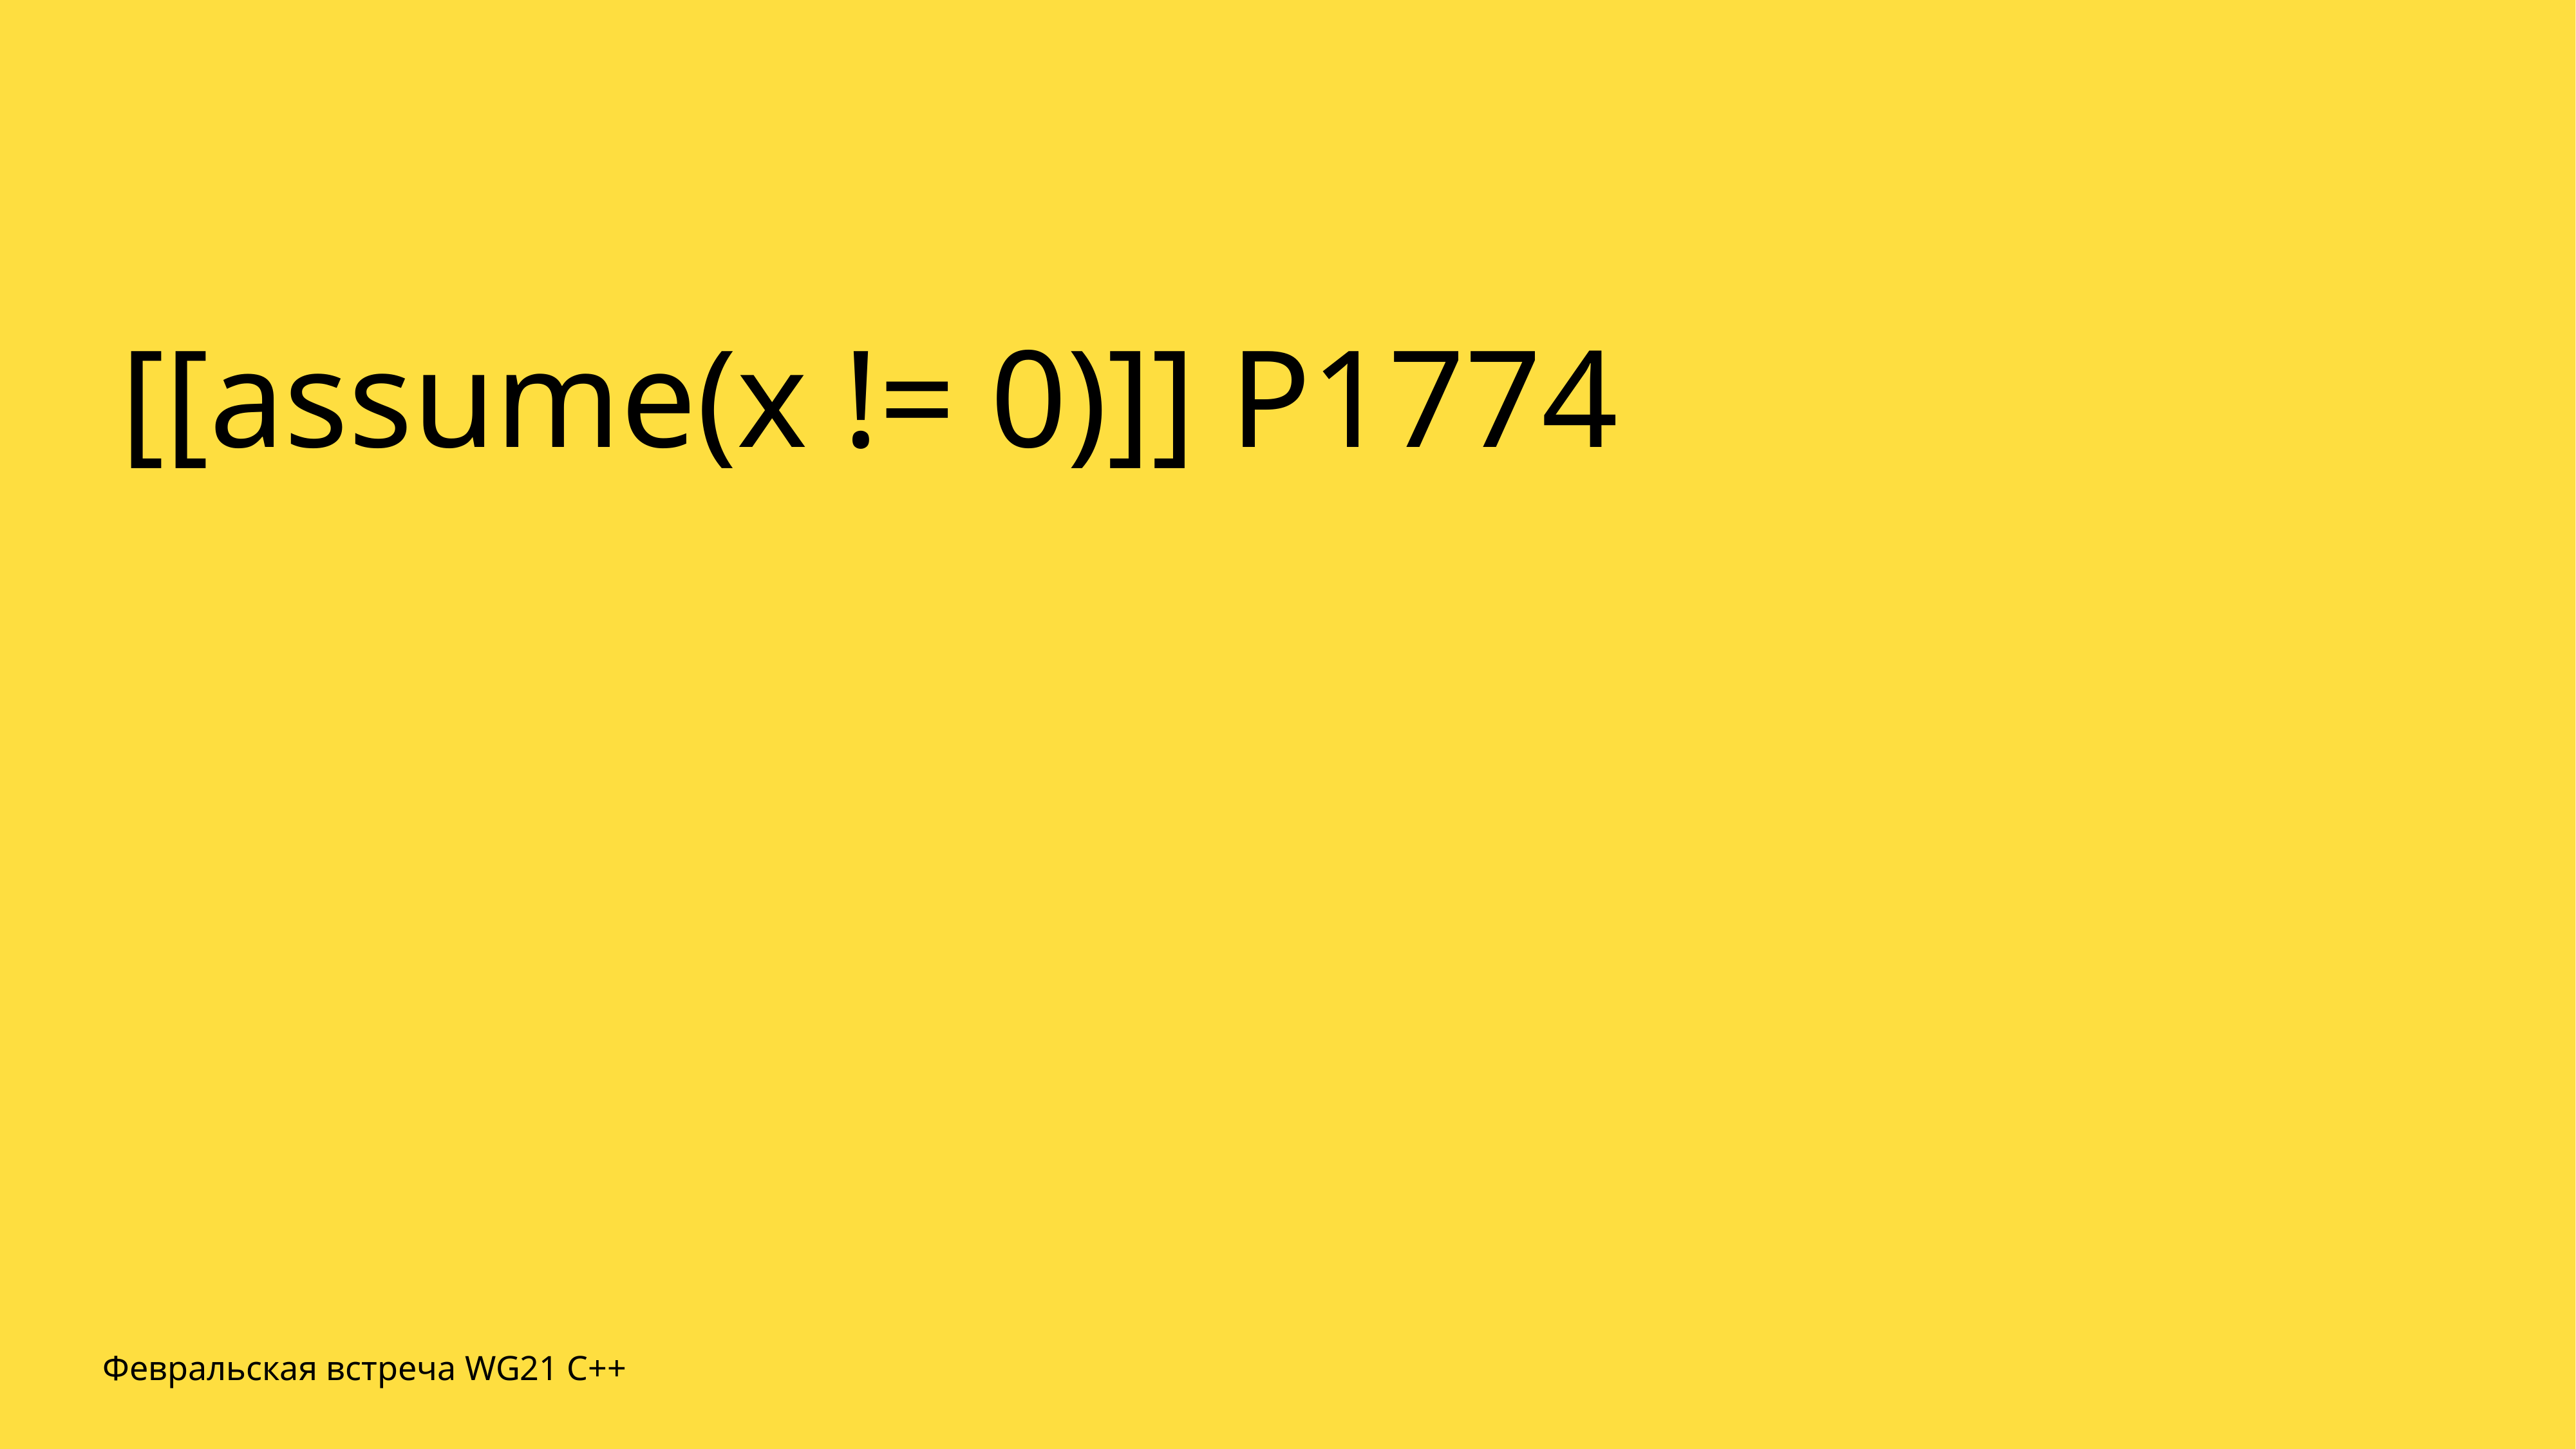

# [[assume(x != 0)]] P1774
Февральская встреча WG21 C++